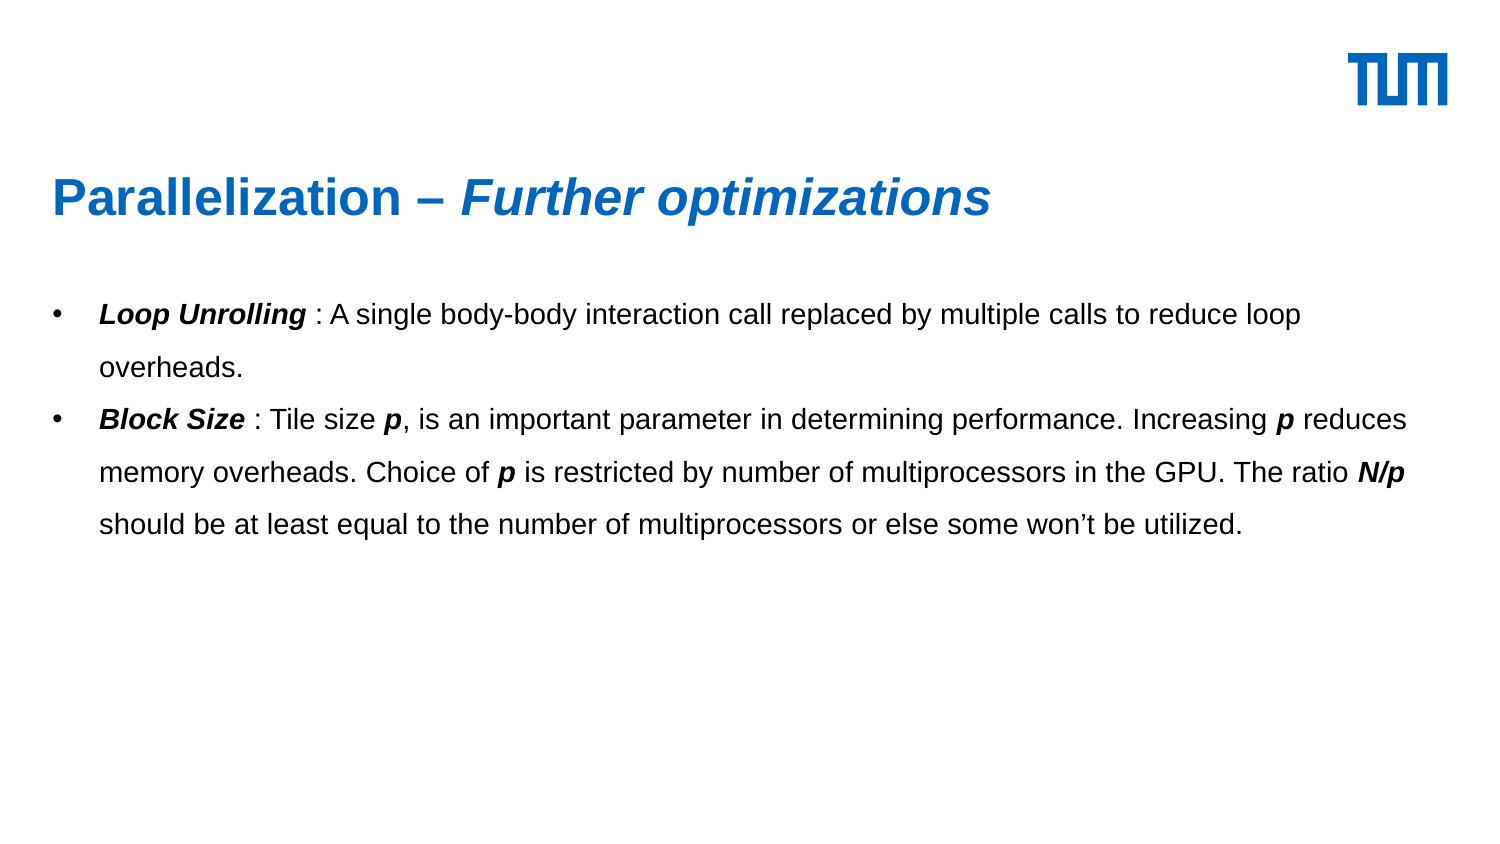

# Parallelization – Further optimizations
Loop Unrolling : A single body-body interaction call replaced by multiple calls to reduce loop overheads.
Block Size : Tile size p, is an important parameter in determining performance. Increasing p reduces memory overheads. Choice of p is restricted by number of multiprocessors in the GPU. The ratio N/p should be at least equal to the number of multiprocessors or else some won’t be utilized.